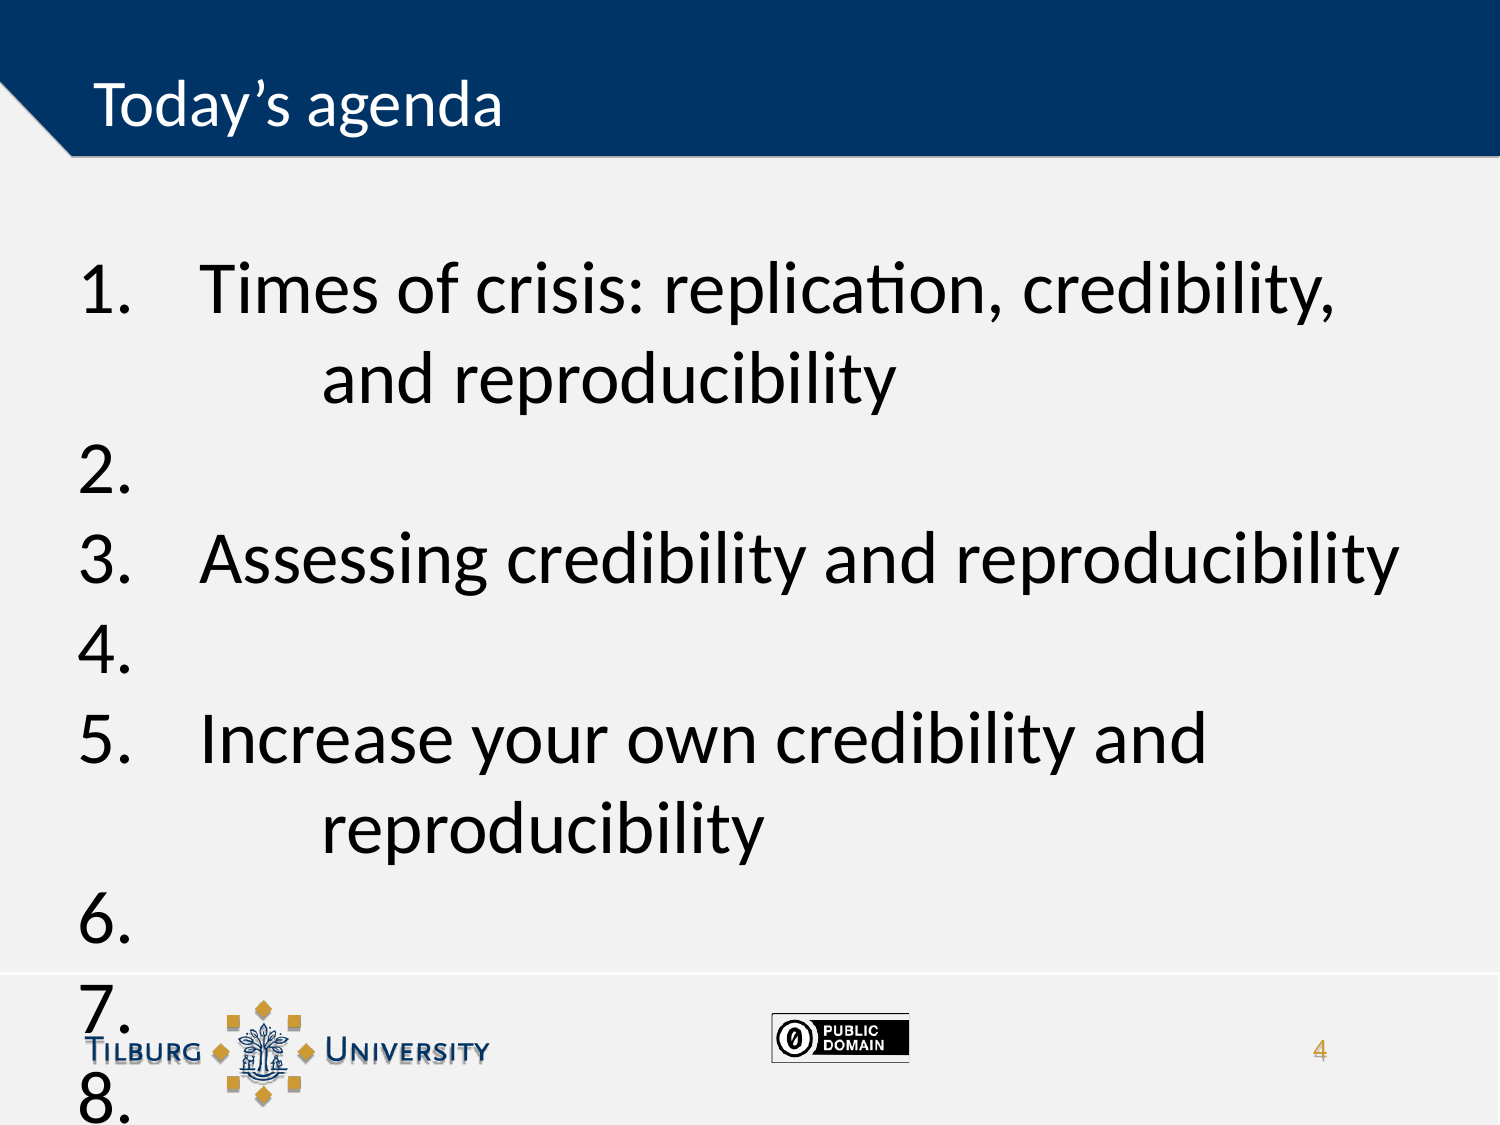

Today’s agenda
Times of crisis: replication, credibility, and reproducibility
Assessing credibility and reproducibility
Increase your own credibility and reproducibility
1